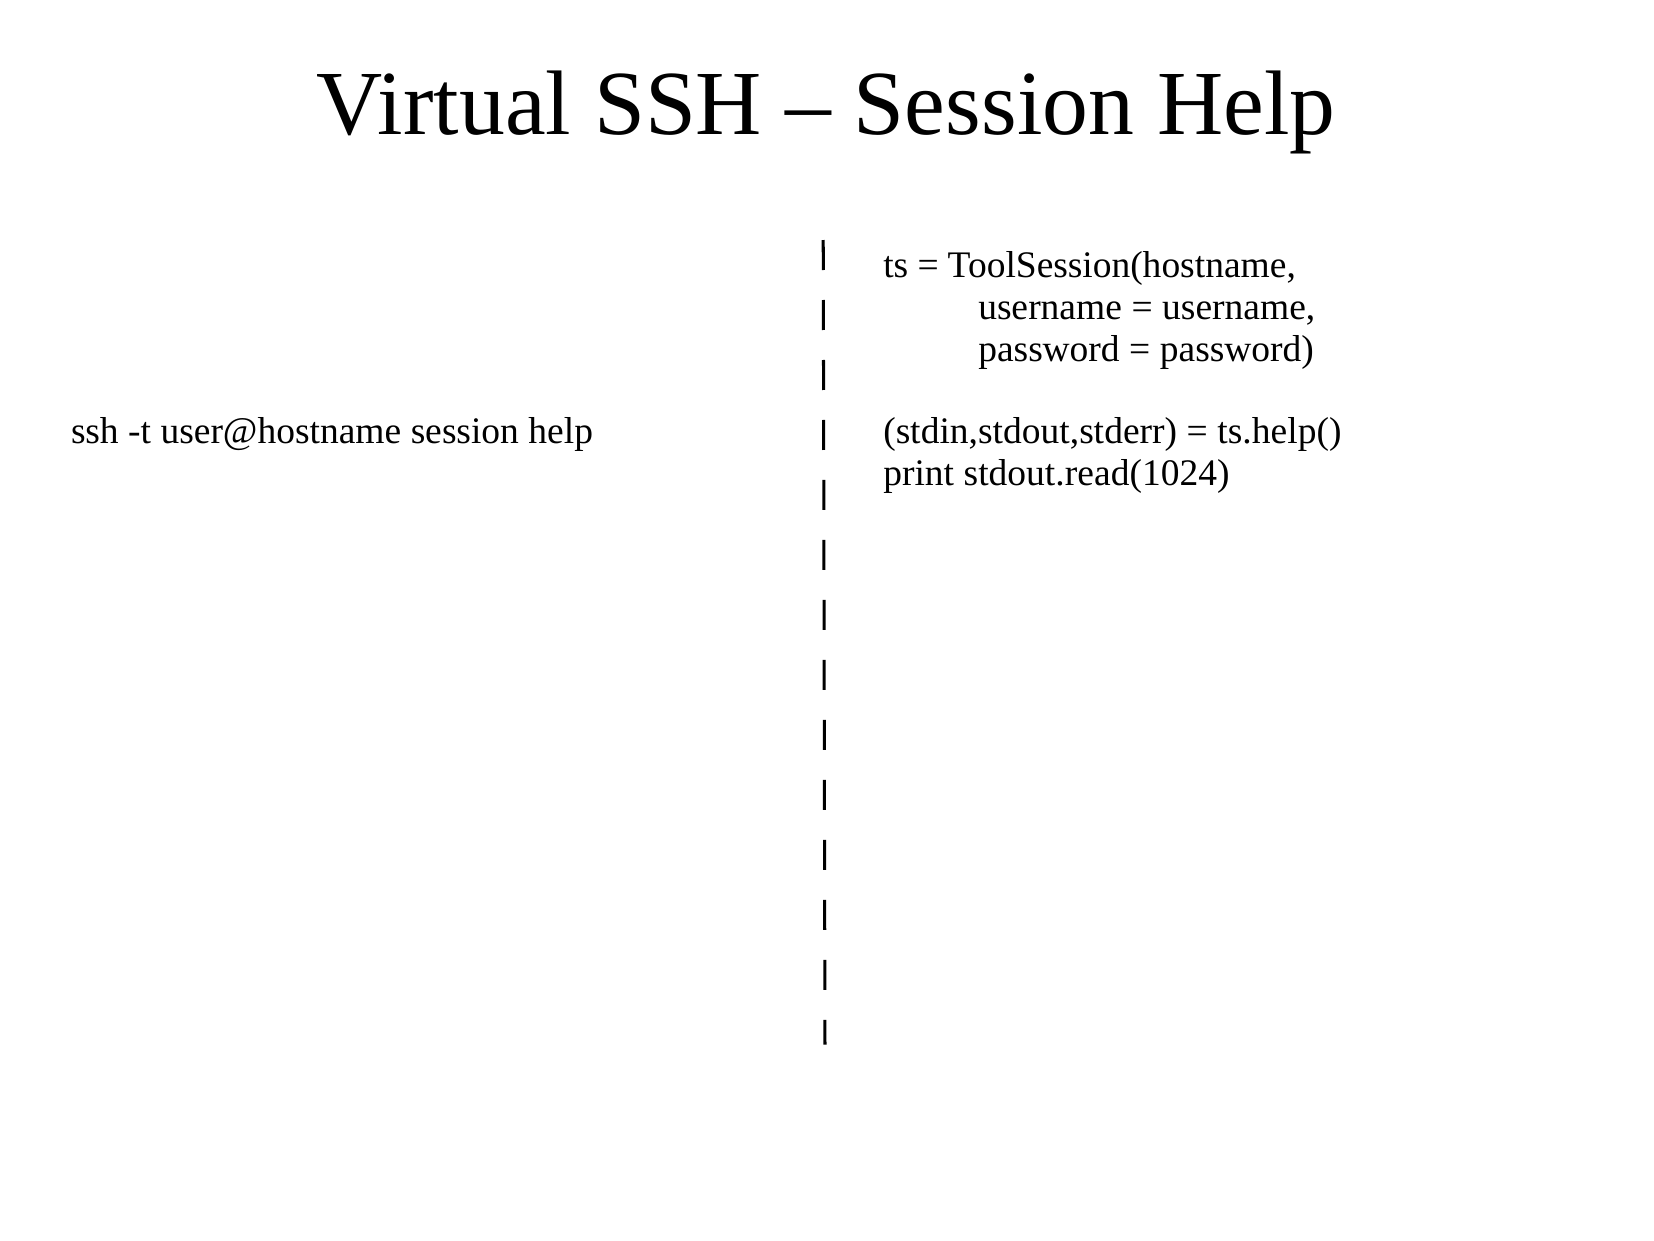

# Virtual SSH – Session Help
ssh -t user@hostname session help
ts = ToolSession(hostname,
 username = username,
 password = password)
(stdin,stdout,stderr) = ts.help()
print stdout.read(1024)